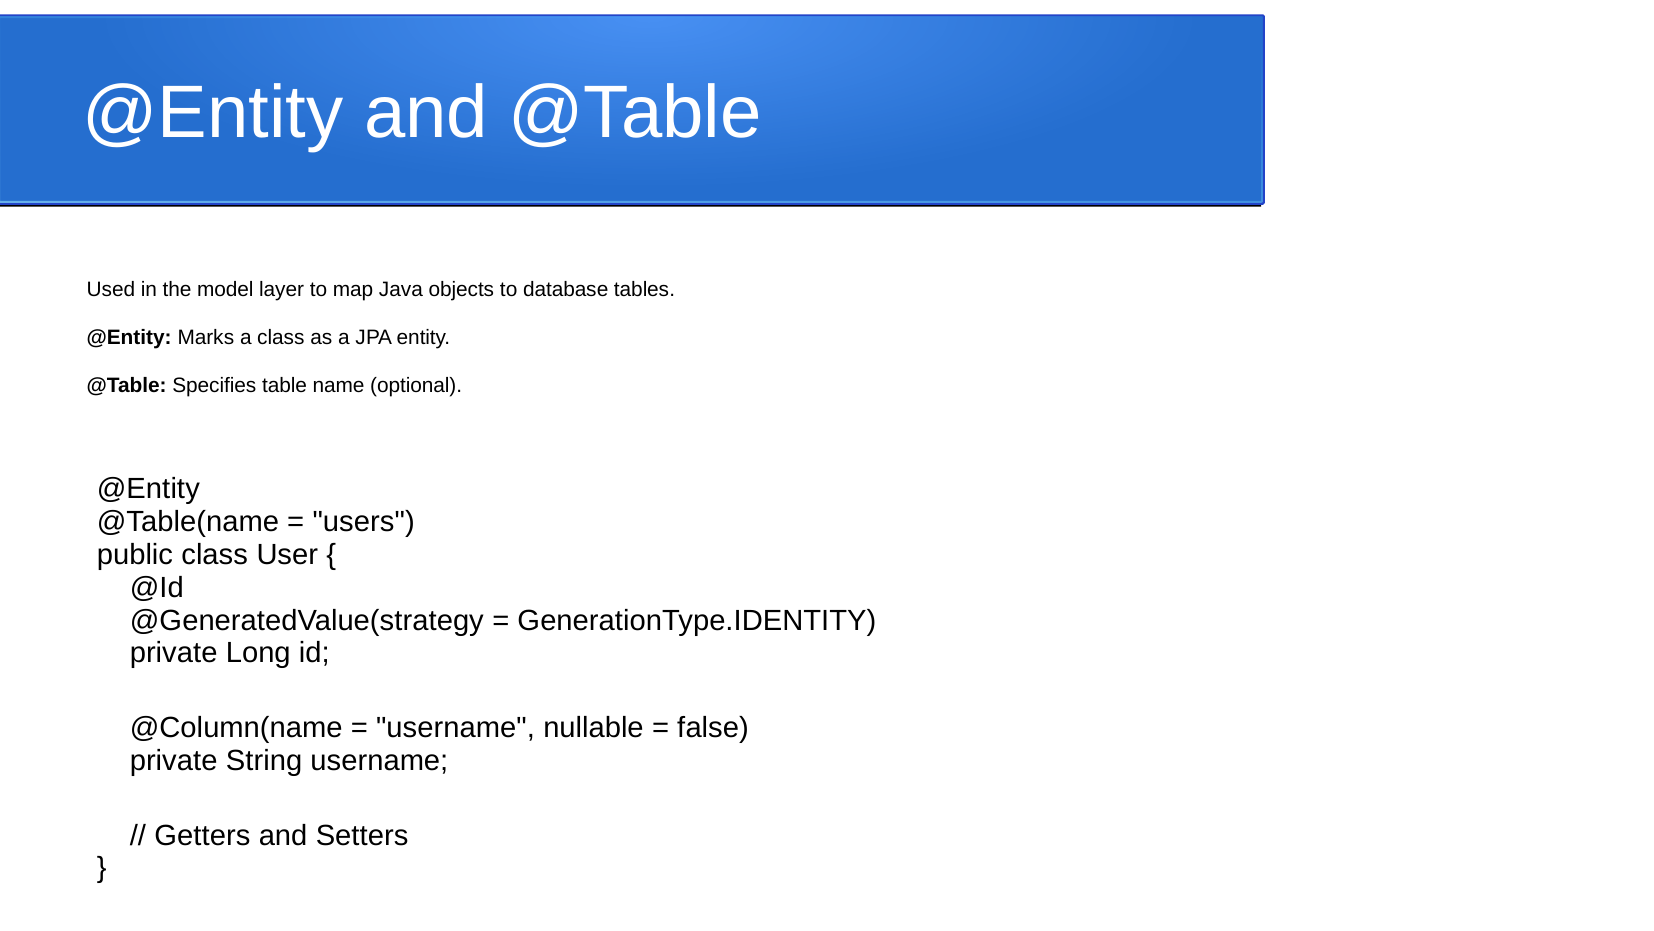

# @Entity and @Table
Used in the model layer to map Java objects to database tables.
@Entity: Marks a class as a JPA entity.
@Table: Specifies table name (optional).
@Entity
@Table(name = "users")
public class User {
 @Id
 @GeneratedValue(strategy = GenerationType.IDENTITY)
 private Long id;
 @Column(name = "username", nullable = false)
 private String username;
 // Getters and Setters
}